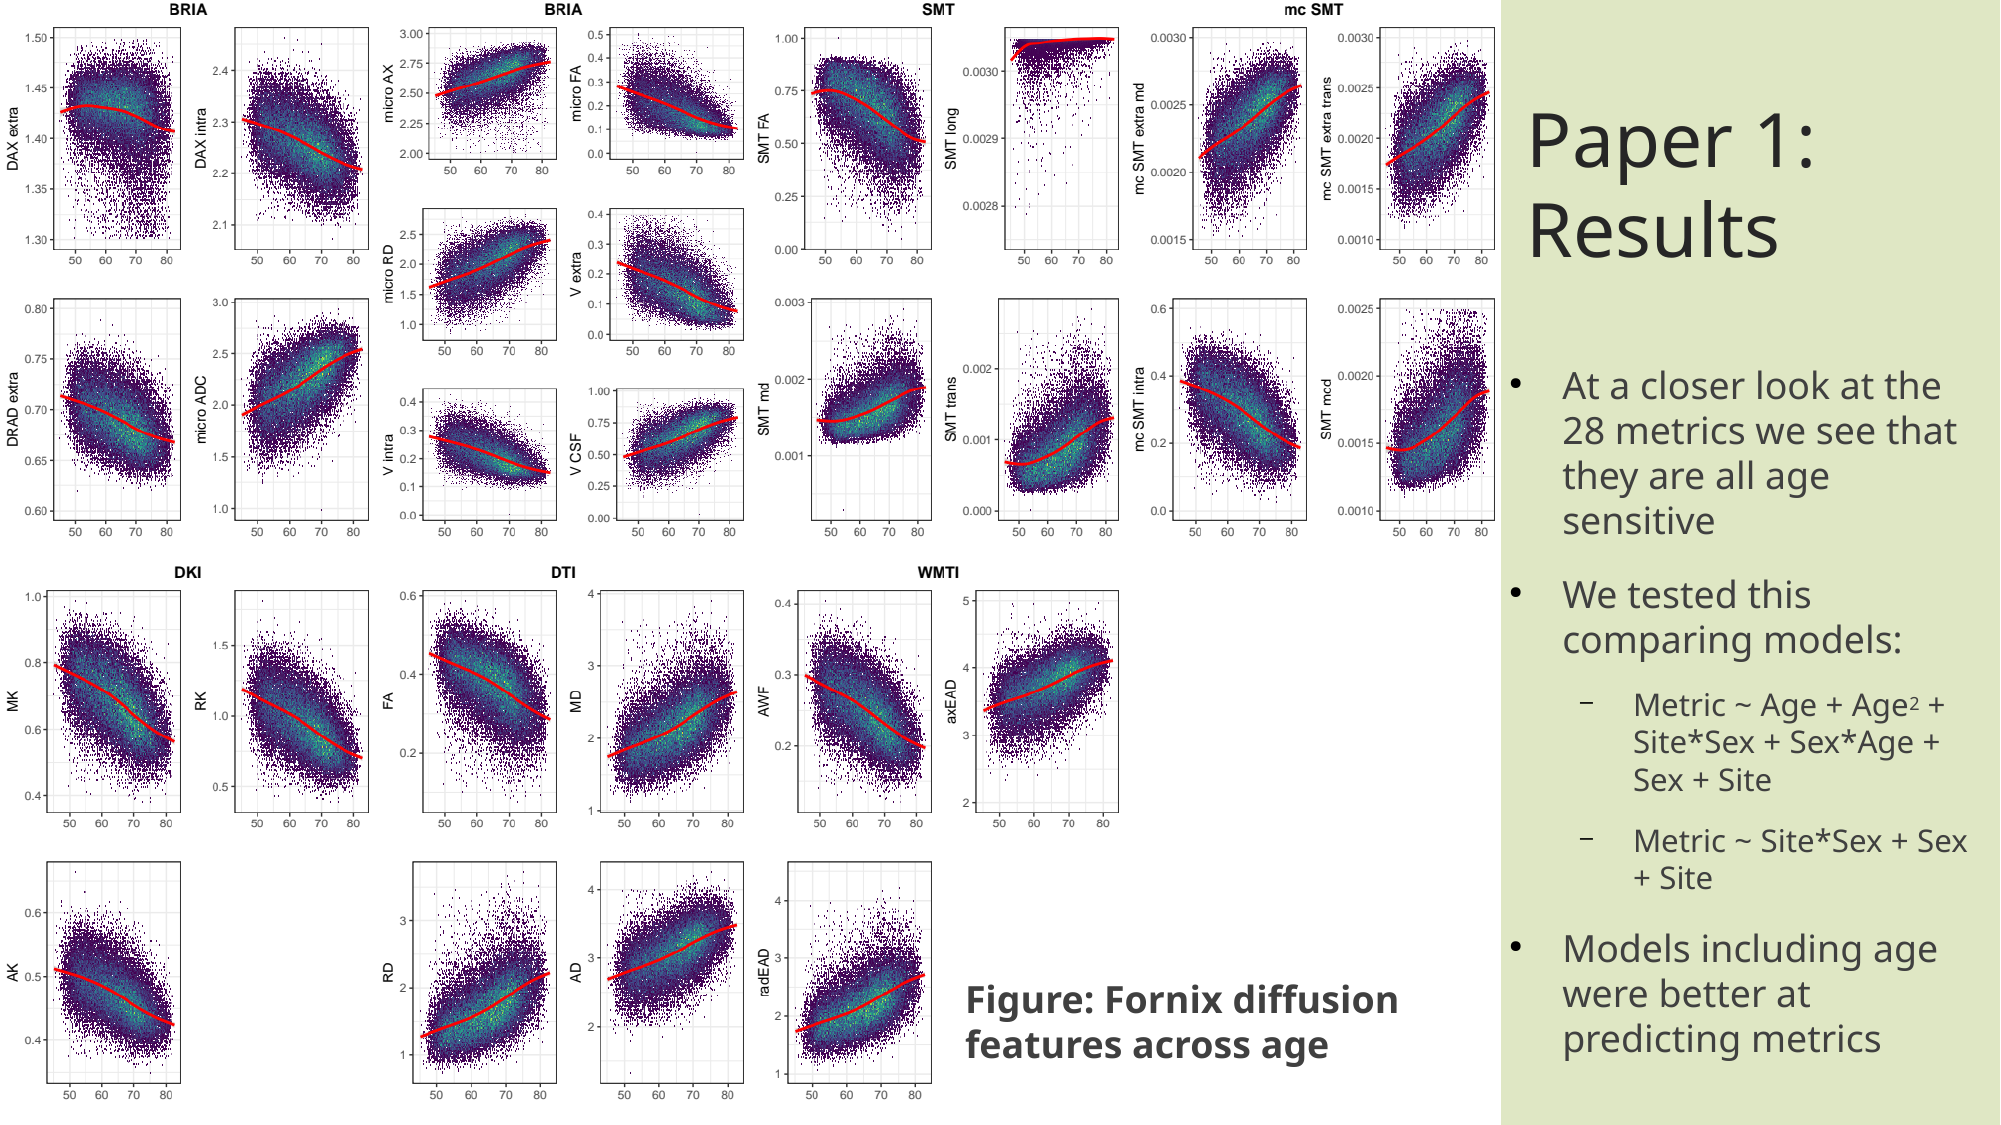

# Paper 1: Results
At a closer look at the 28 metrics we see that they are all age sensitive
We tested this comparing models:
Metric ~ Age + Age2 + Site*Sex + Sex*Age + Sex + Site
Metric ~ Site*Sex + Sex + Site
Models including age were better at predicting metrics
Figure: Fornix diffusion features across age